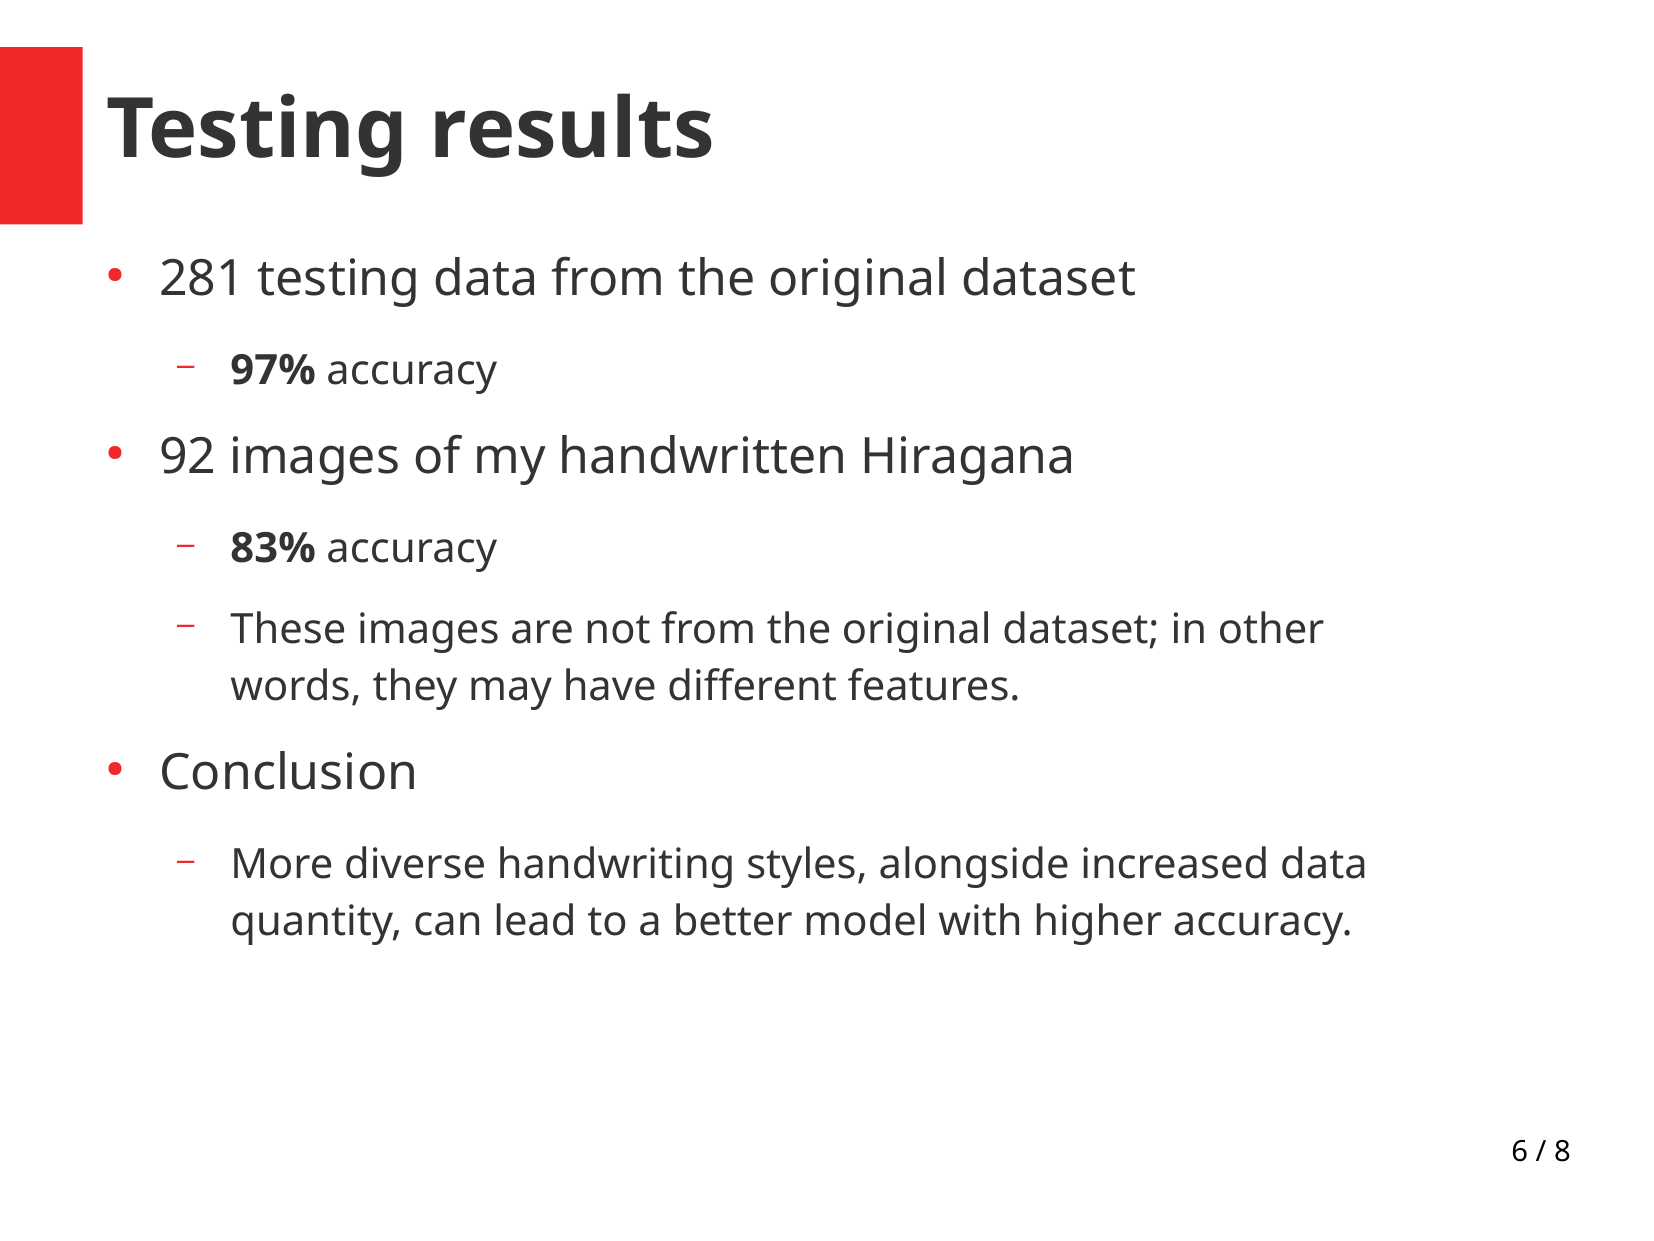

# Testing results
281 testing data from the original dataset
97% accuracy
92 images of my handwritten Hiragana
83% accuracy
These images are not from the original dataset; in other words, they may have different features.
Conclusion
More diverse handwriting styles, alongside increased data quantity, can lead to a better model with higher accuracy.
6